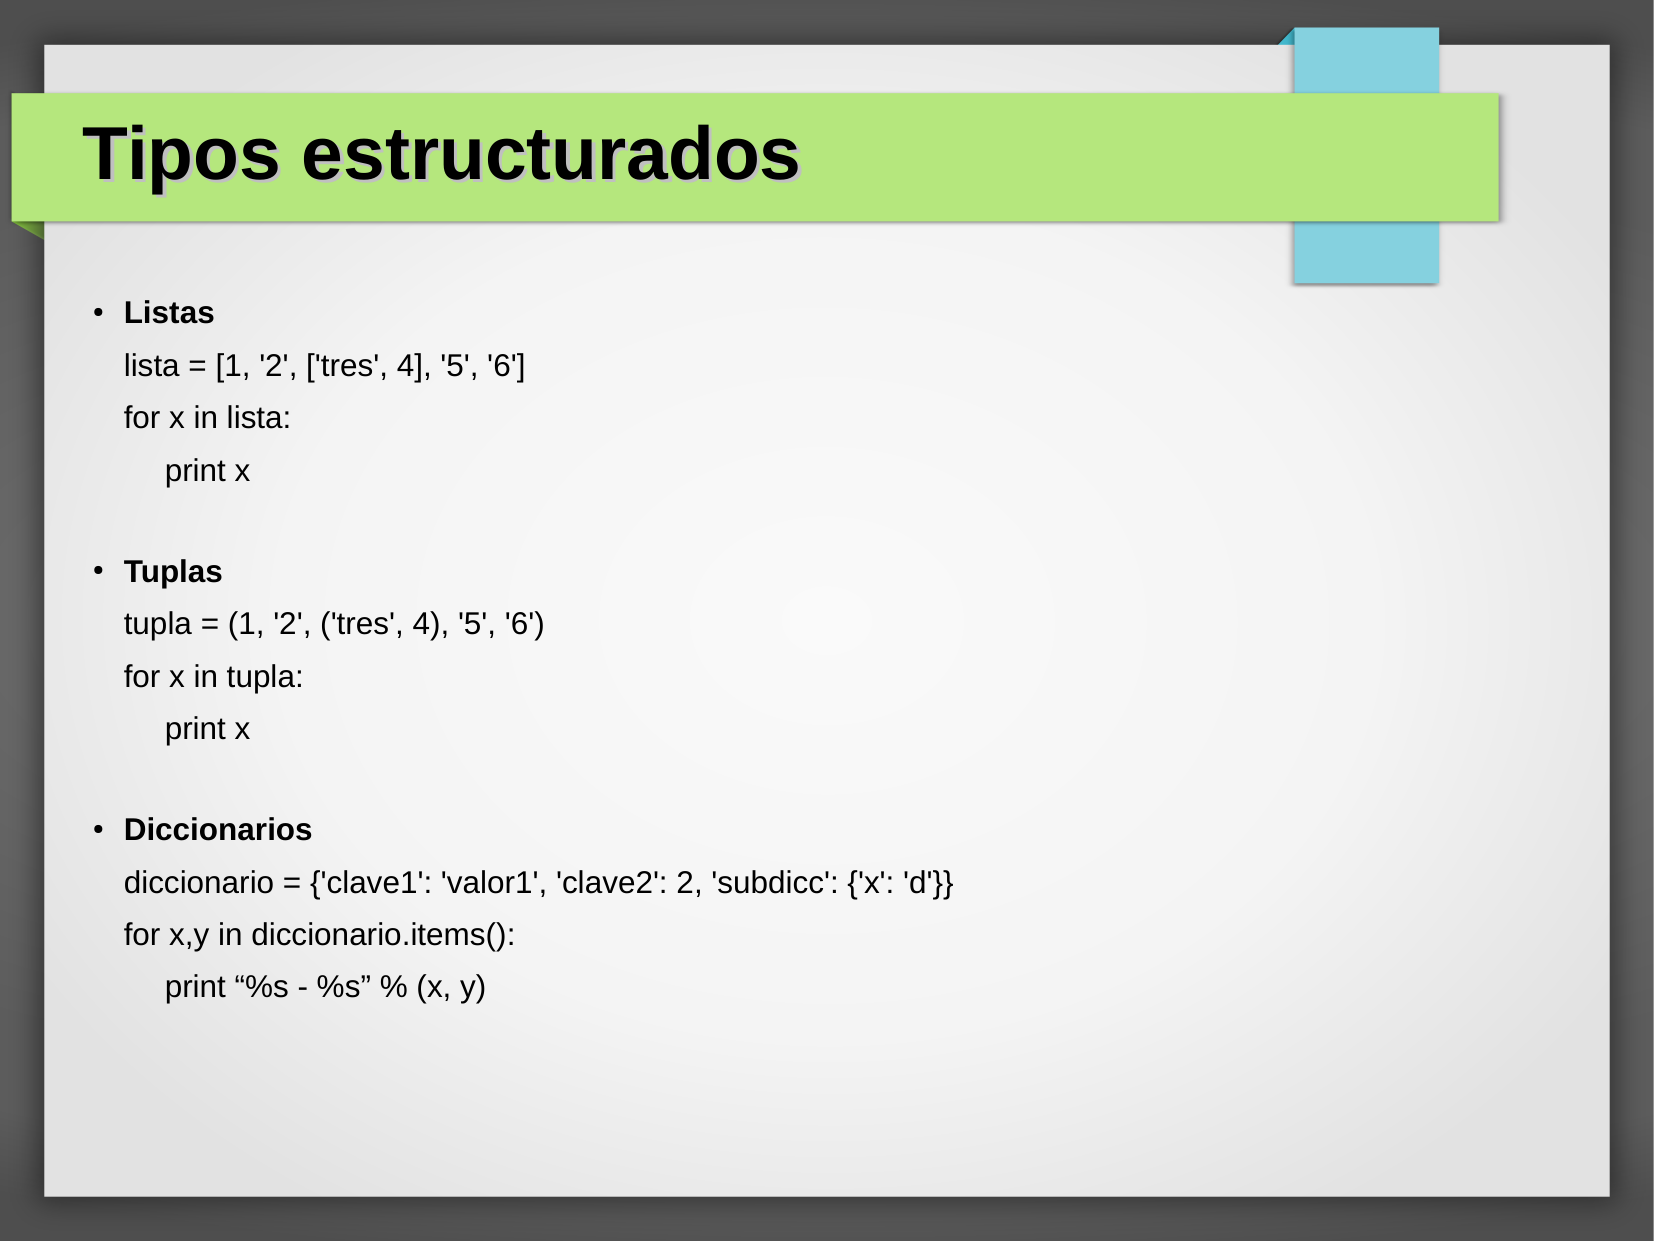

# Tipos estructurados
Listas
lista = [1, '2', ['tres', 4], '5', '6']
for x in lista:
print x
Tuplas
tupla = (1, '2', ('tres', 4), '5', '6')
for x in tupla:
print x
Diccionarios
diccionario = {'clave1': 'valor1', 'clave2': 2, 'subdicc': {'x': 'd'}}
for x,y in diccionario.items():
print “%s - %s” % (x, y)